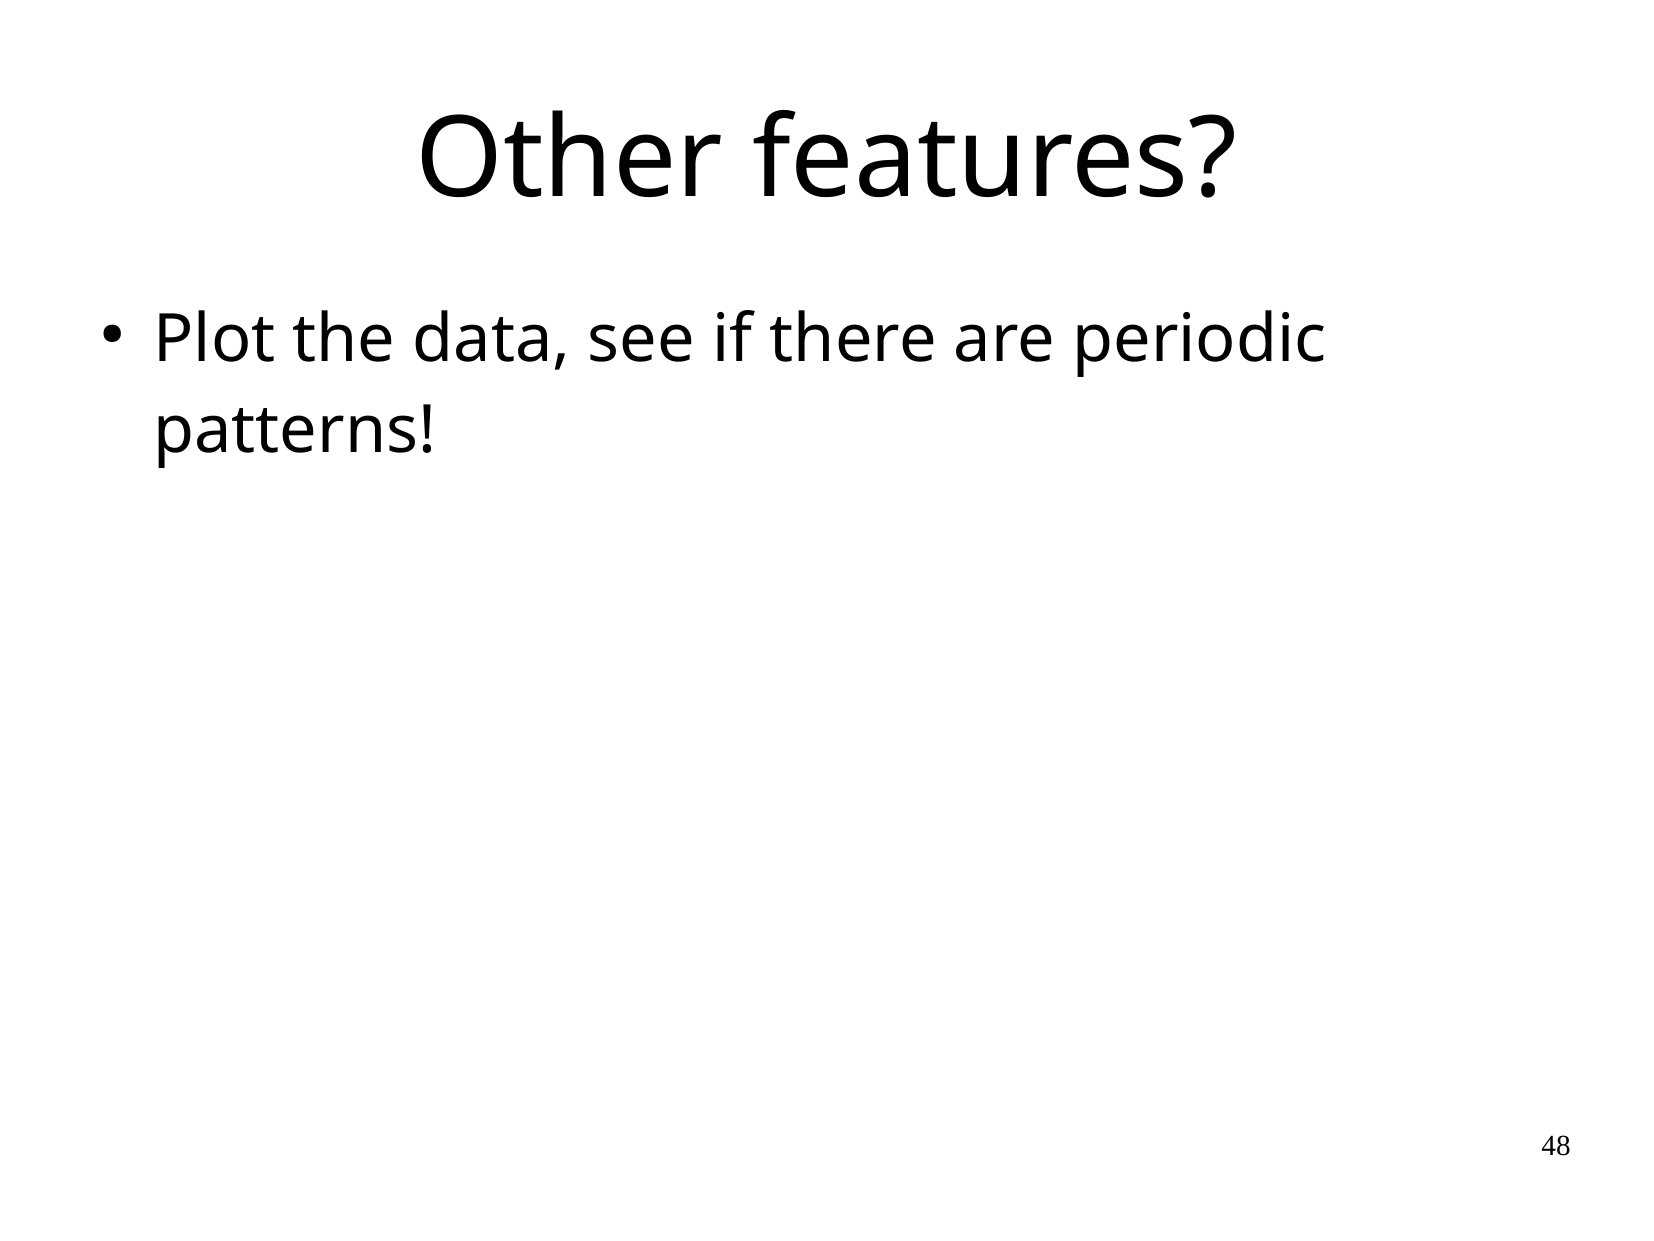

# Other features?
Plot the data, see if there are periodic patterns!
48